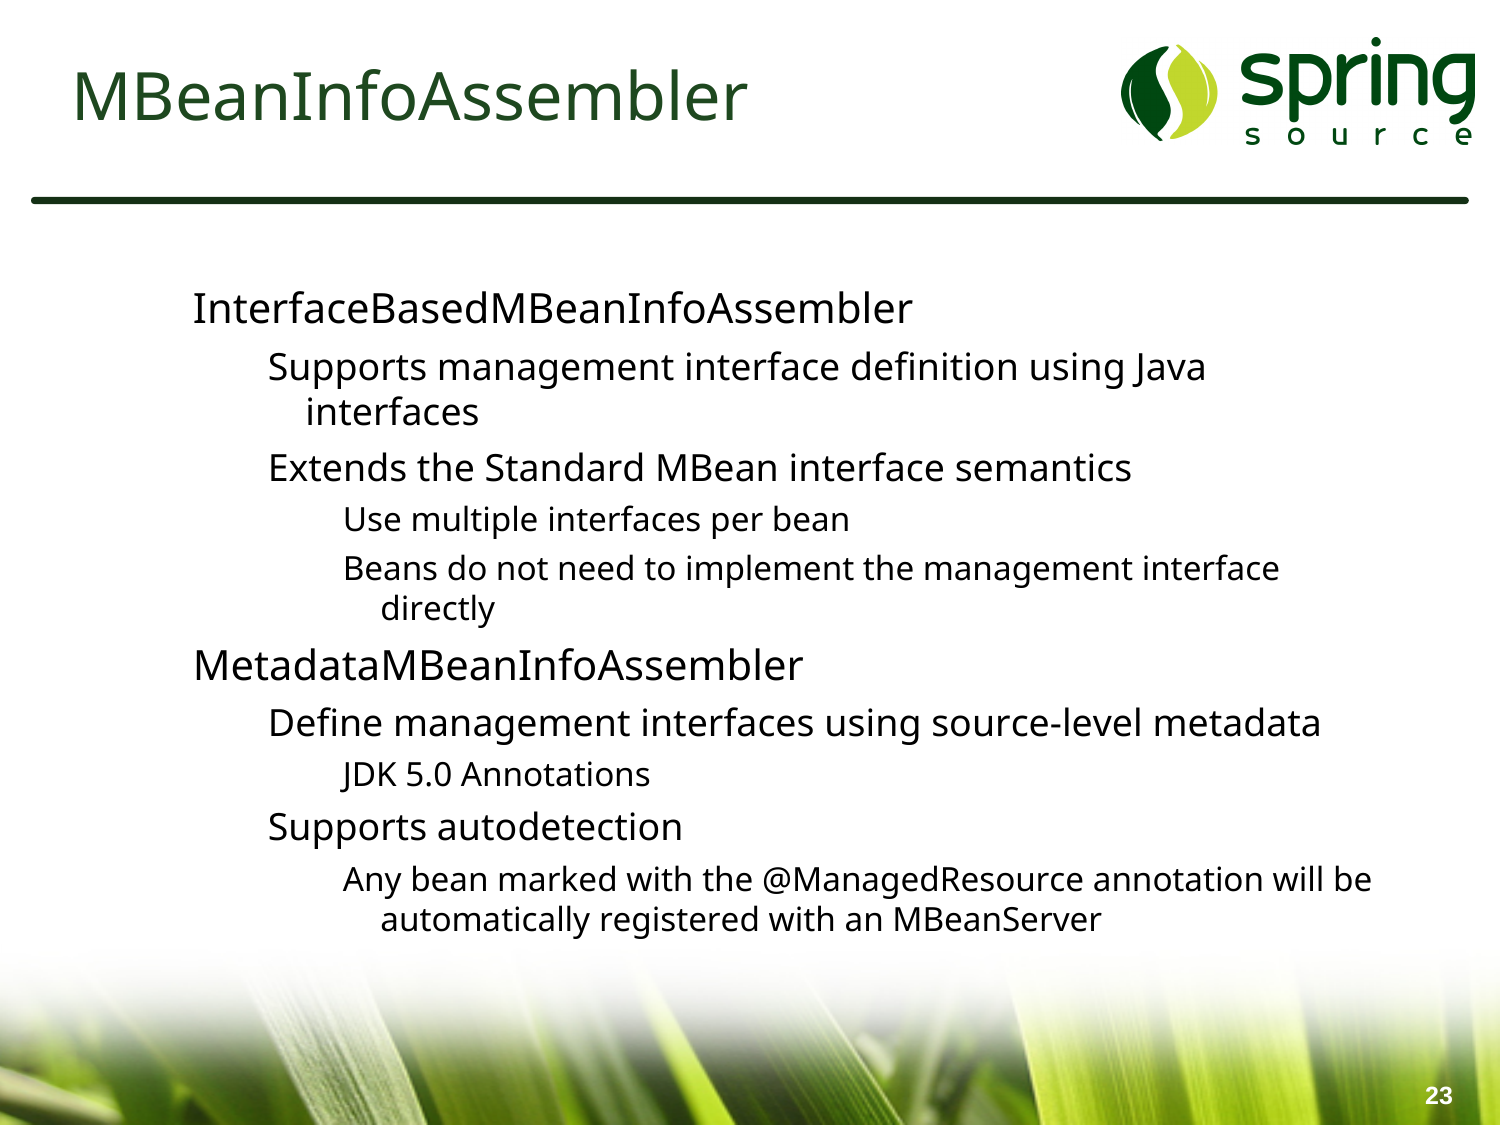

# MBeanInfoAssembler
InterfaceBasedMBeanInfoAssembler
Supports management interface definition using Java interfaces
Extends the Standard MBean interface semantics
Use multiple interfaces per bean
Beans do not need to implement the management interface directly
MetadataMBeanInfoAssembler
Define management interfaces using source-level metadata
JDK 5.0 Annotations
Supports autodetection
Any bean marked with the @ManagedResource annotation will be automatically registered with an MBeanServer